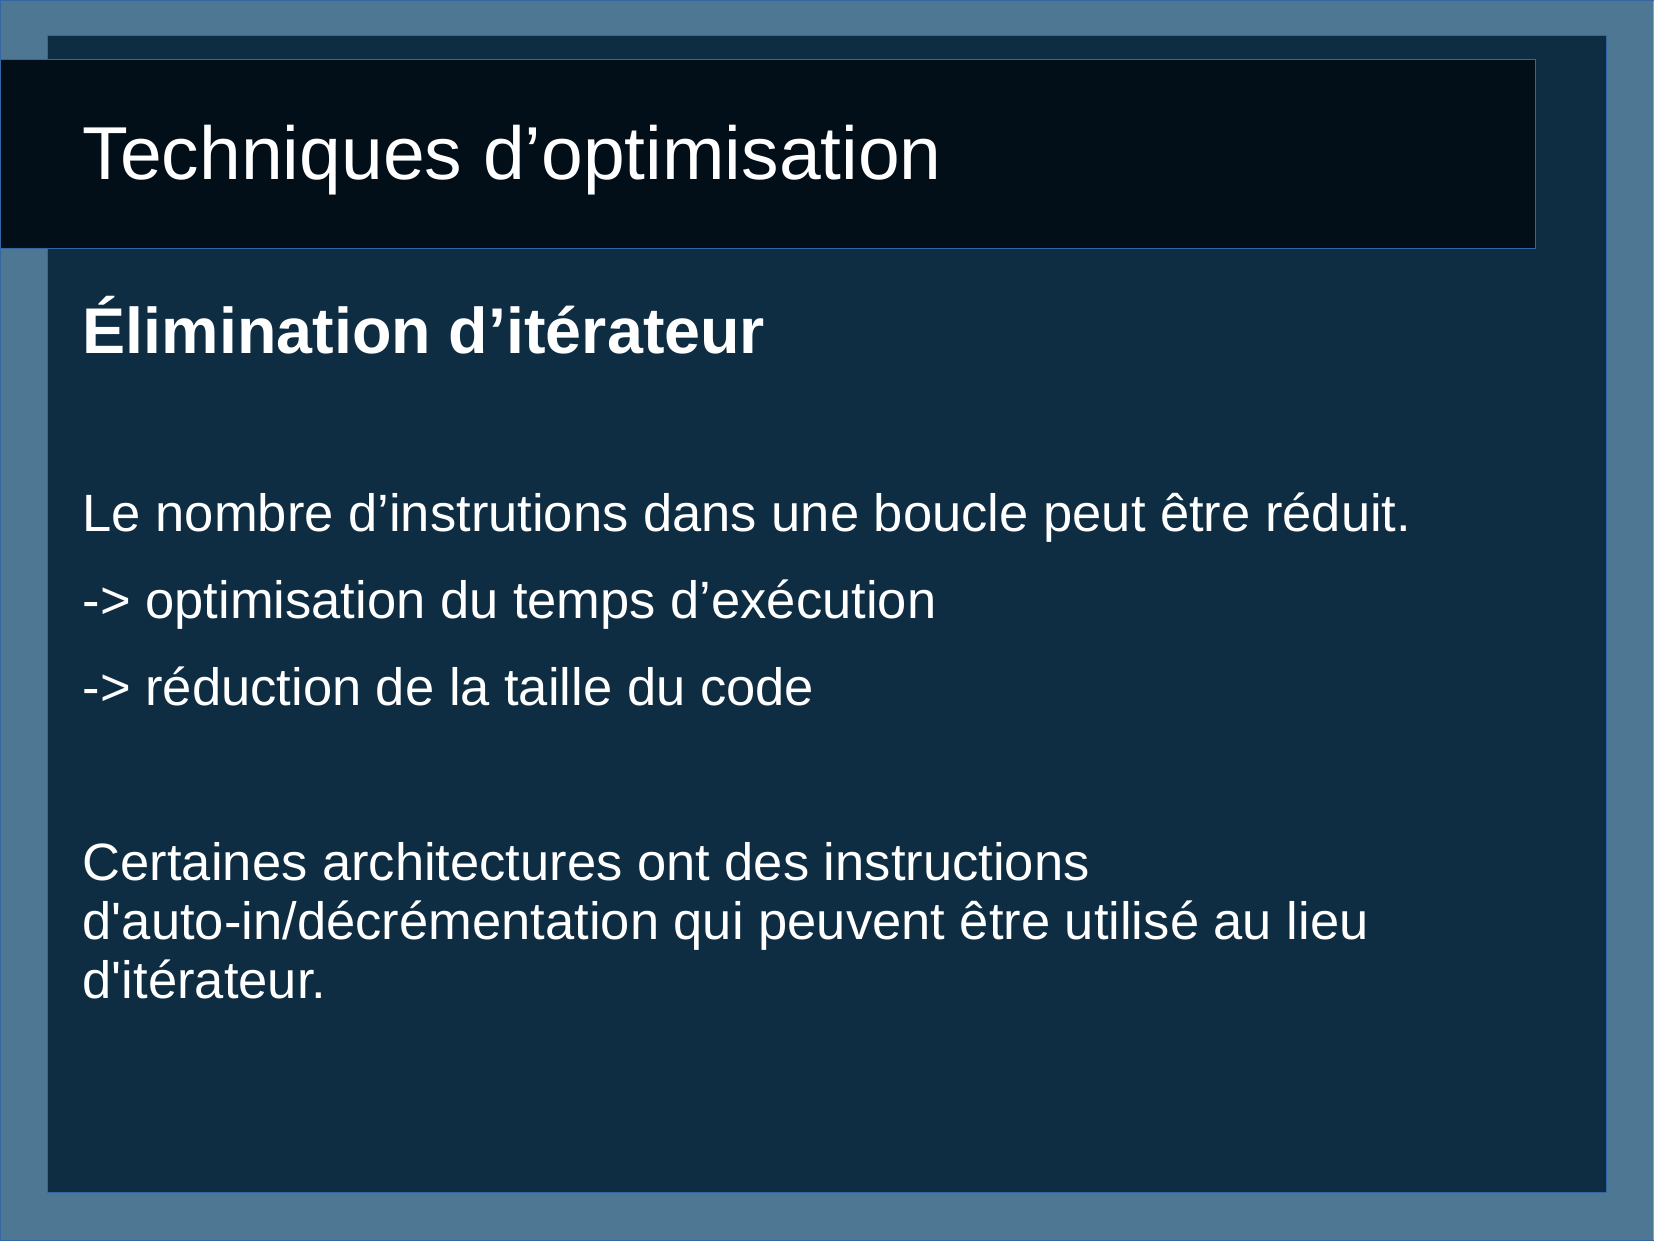

# Techniques d’optimisation
Élimination d’itérateur
Le nombre d’instrutions dans une boucle peut être réduit.
-> optimisation du temps d’exécution
-> réduction de la taille du code
Certaines architectures ont des instructions d'auto-in/décrémentation qui peuvent être utilisé au lieu d'itérateur.